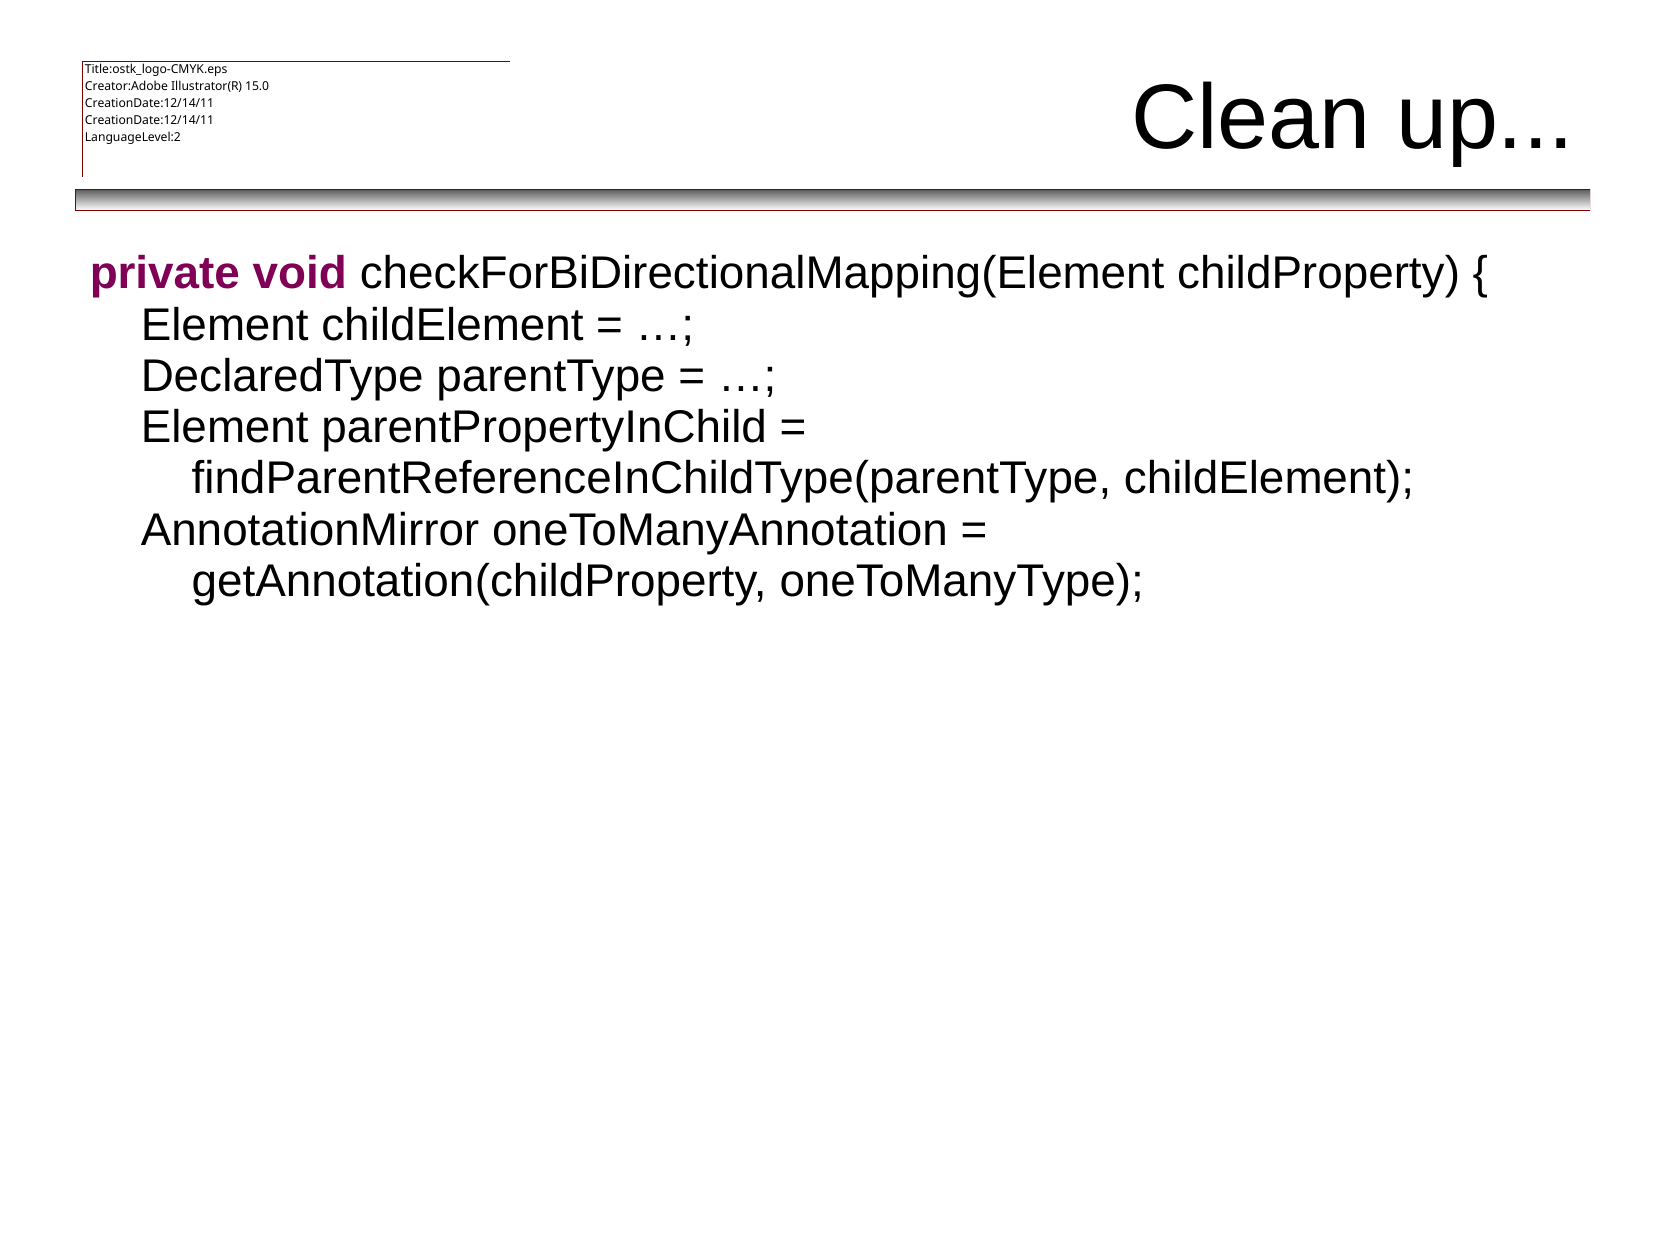

# Clean up...
private void checkForBiDirectionalMapping(Element childProperty) {
 Element childElement = …;
 DeclaredType parentType = …;
 Element parentPropertyInChild =
 findParentReferenceInChildType(parentType, childElement);
 AnnotationMirror oneToManyAnnotation =
 getAnnotation(childProperty, oneToManyType);